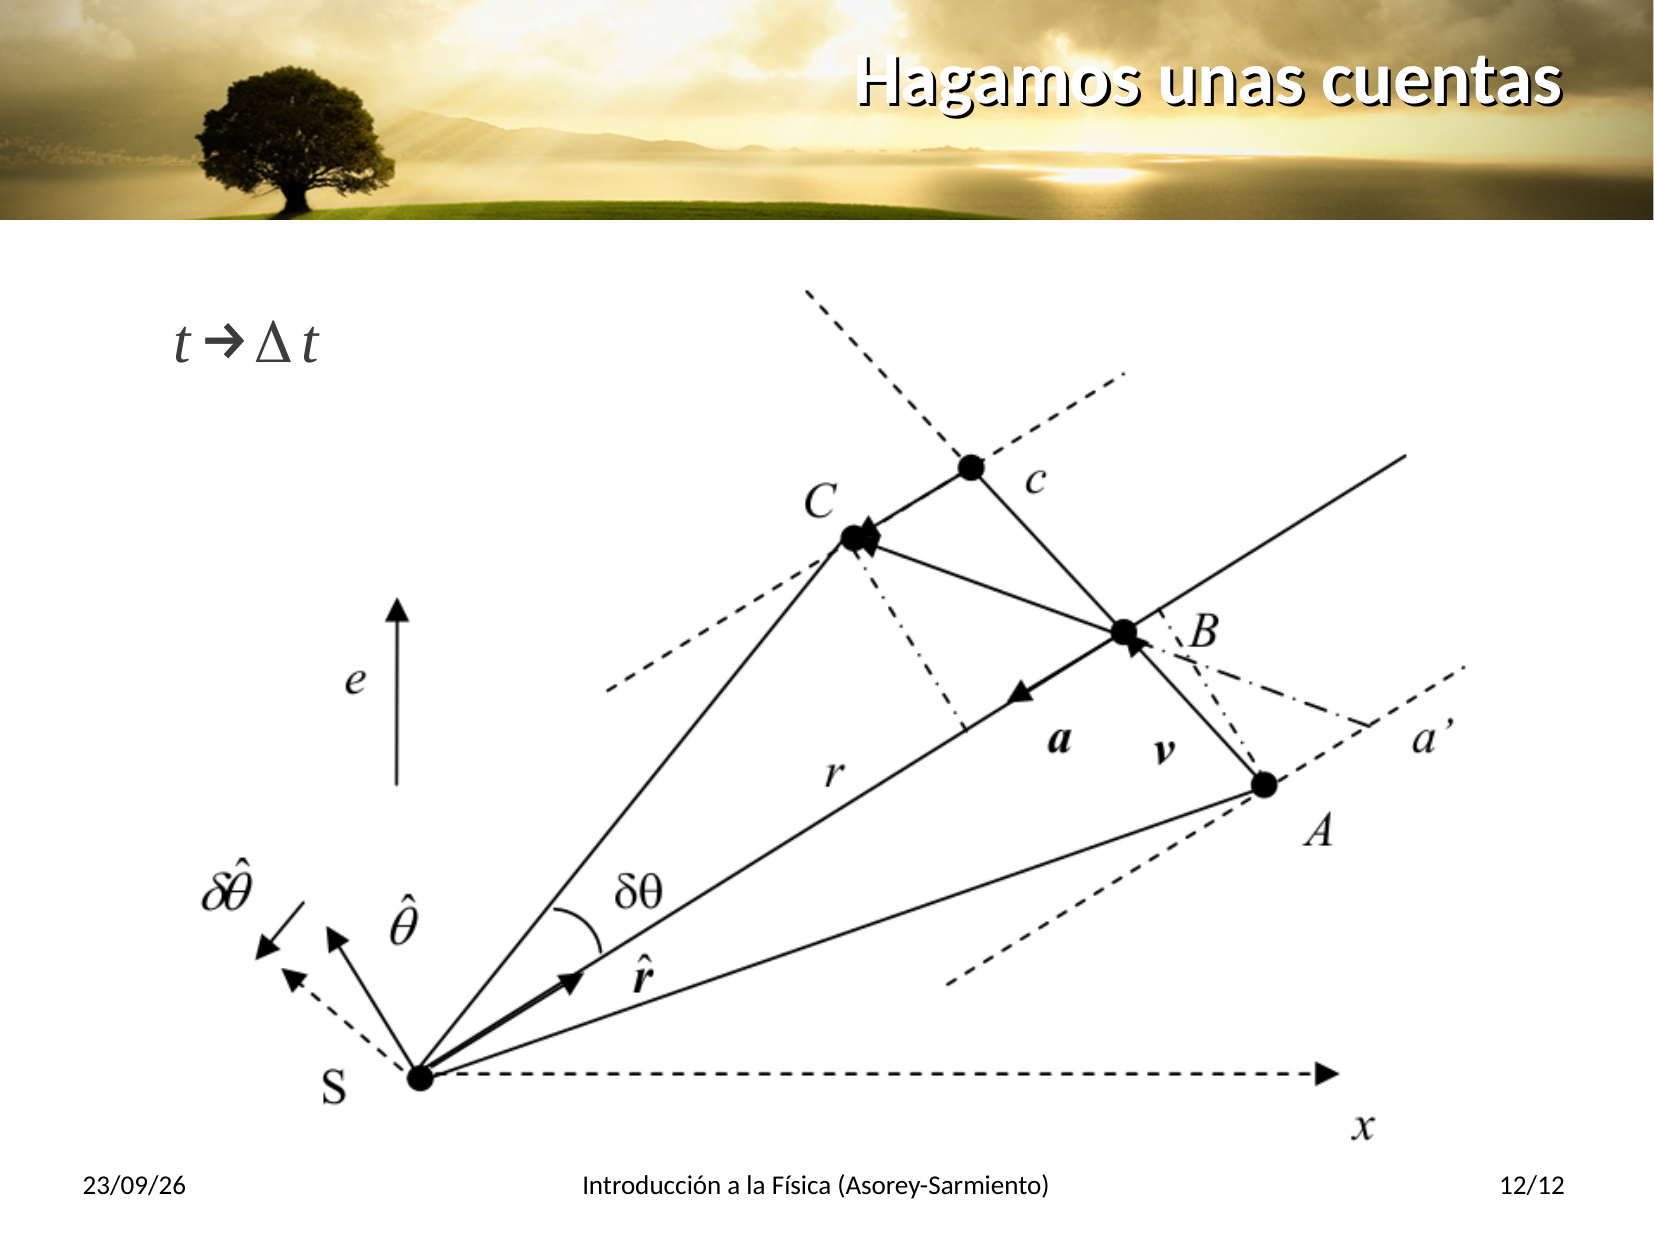

# Hagamos unas cuentas
Introducción a la Física (Asorey-Sarmiento)
12